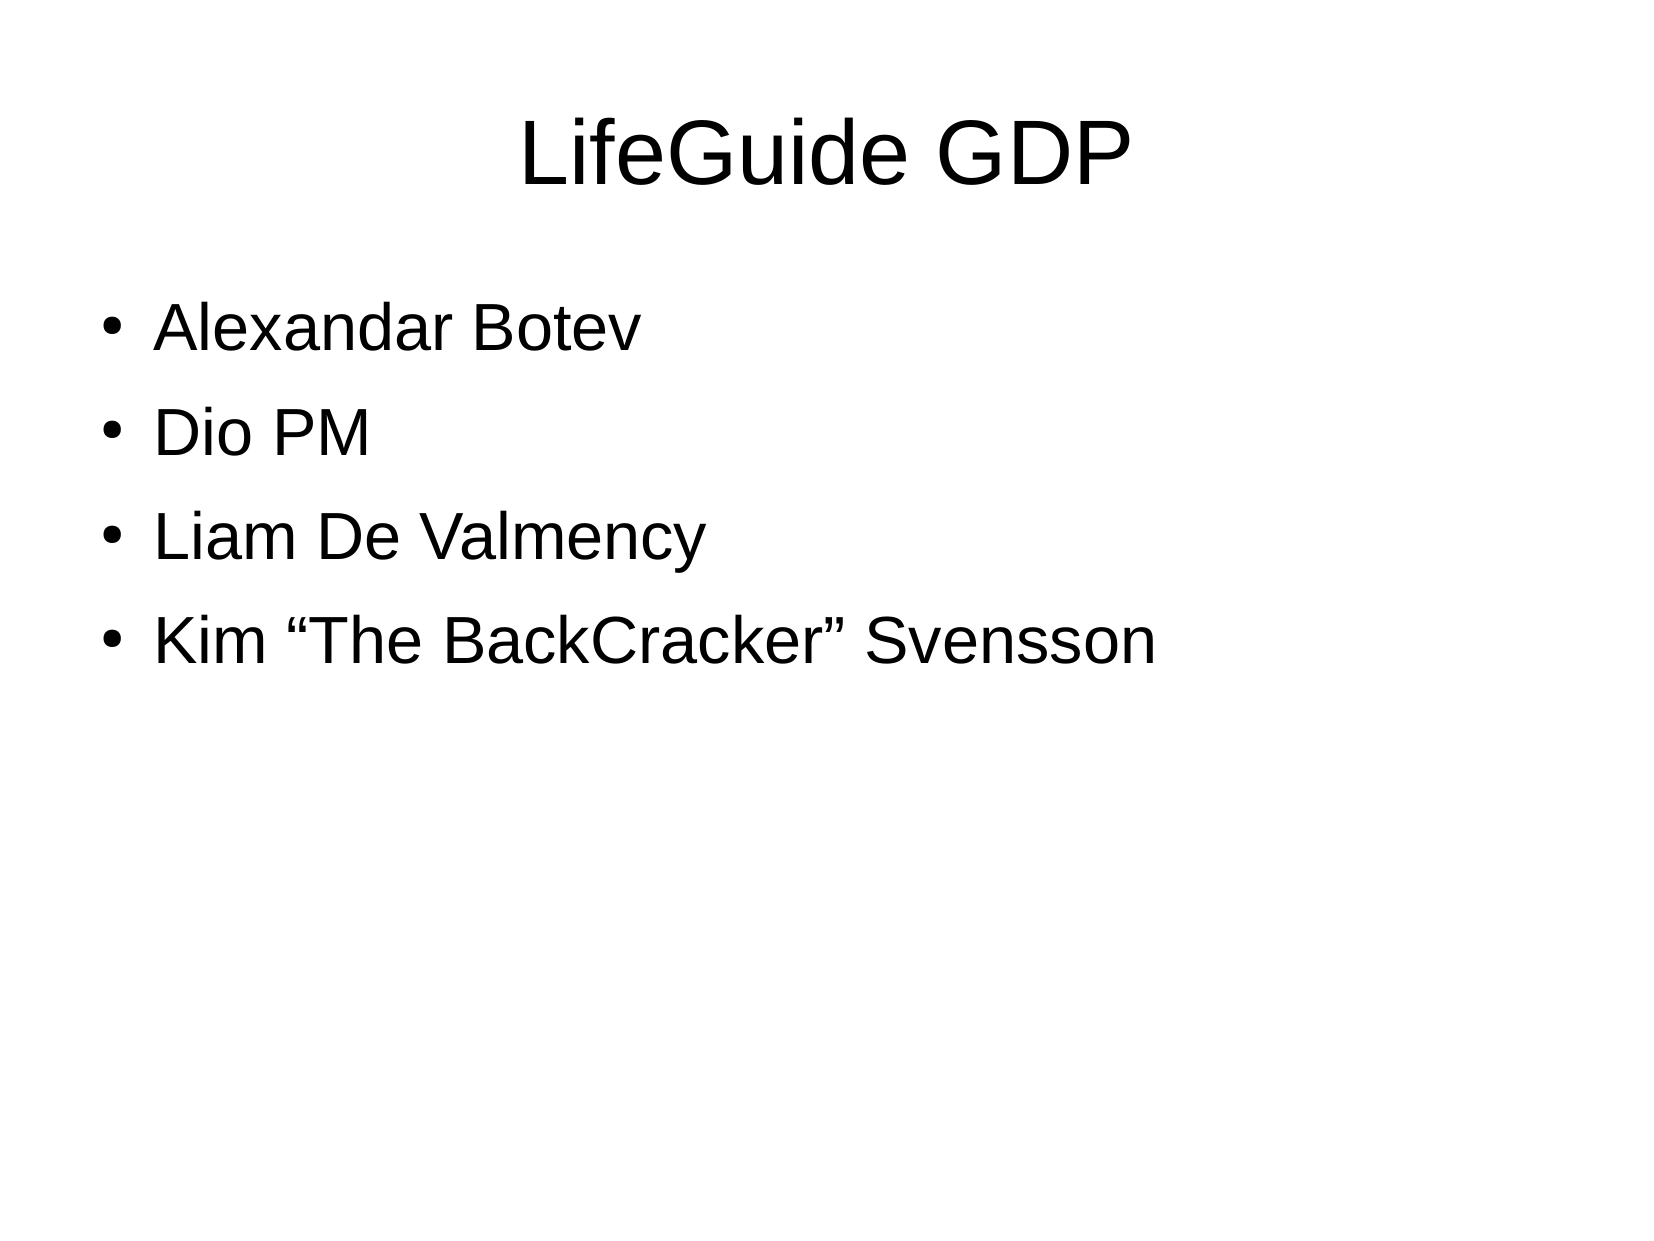

# LifeGuide GDP
Alexandar Botev
Dio PM
Liam De Valmency
Kim “The BackCracker” Svensson